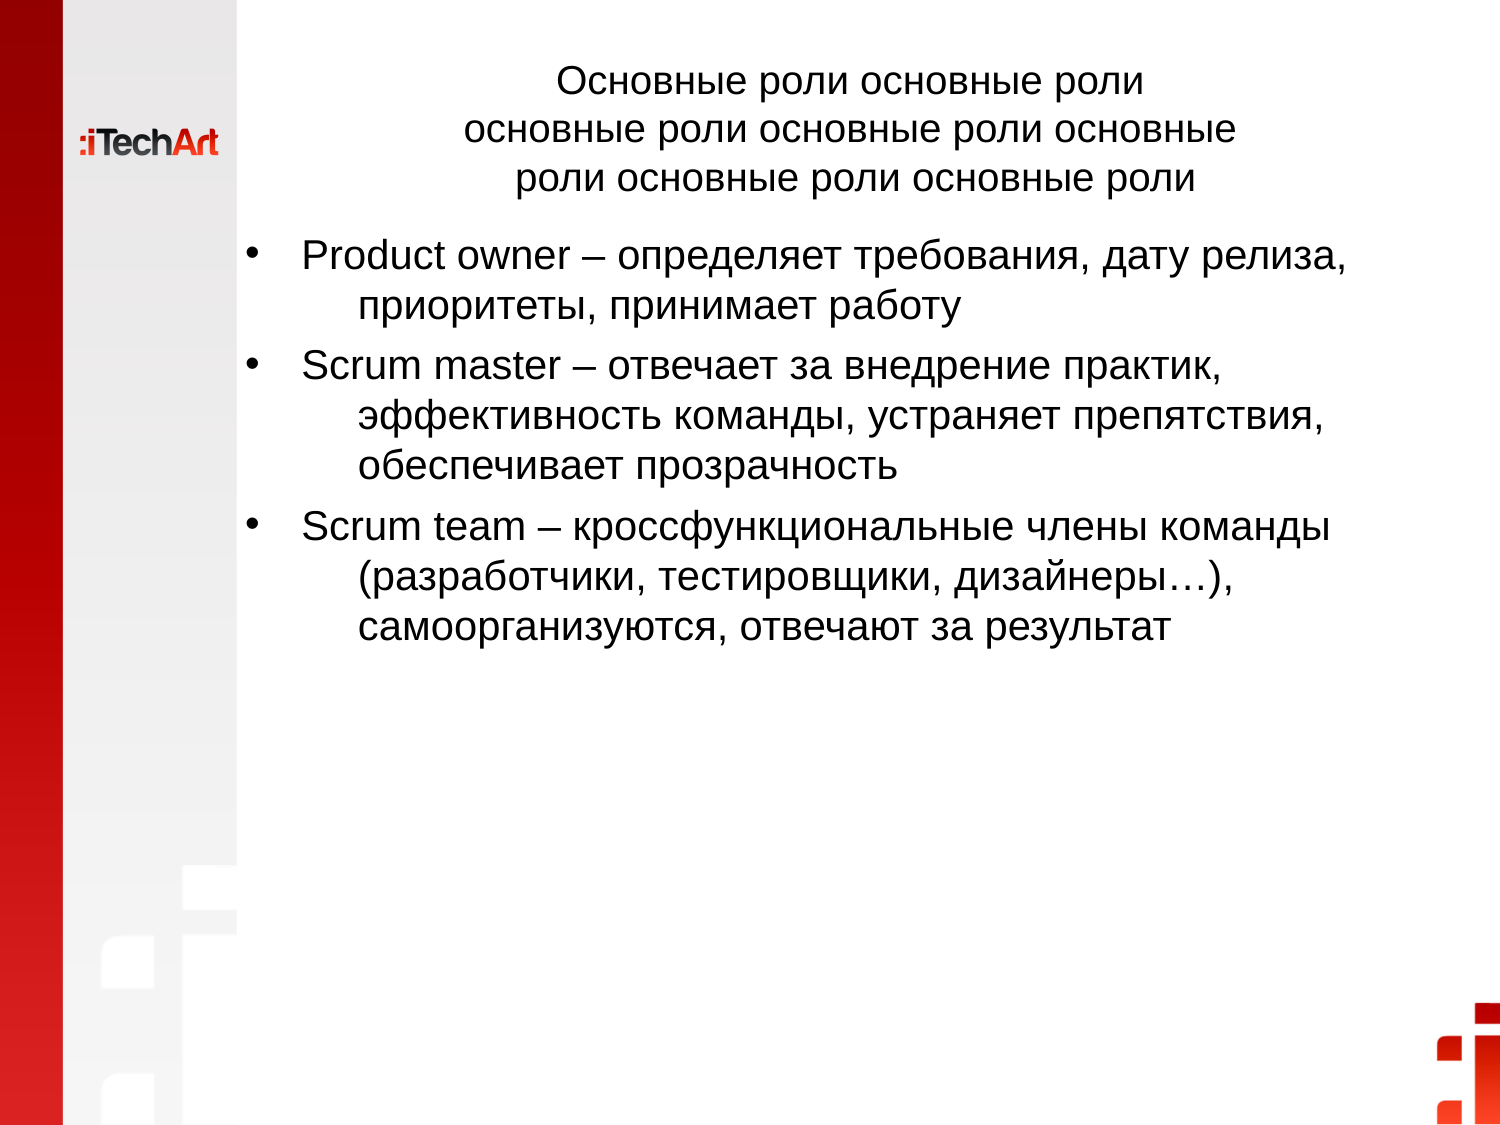

# Основные роли основные роли основные роли основные роли основные роли основные роли основные роли
Product owner – определяет требования, дату релиза, приоритеты, принимает работу
Scrum master – отвечает за внедрение практик, эффективность команды, устраняет препятствия, обеспечивает прозрачность
Scrum team – кроссфункциональные члены команды (разработчики, тестировщики, дизайнеры…), самоорганизуются, отвечают за результат